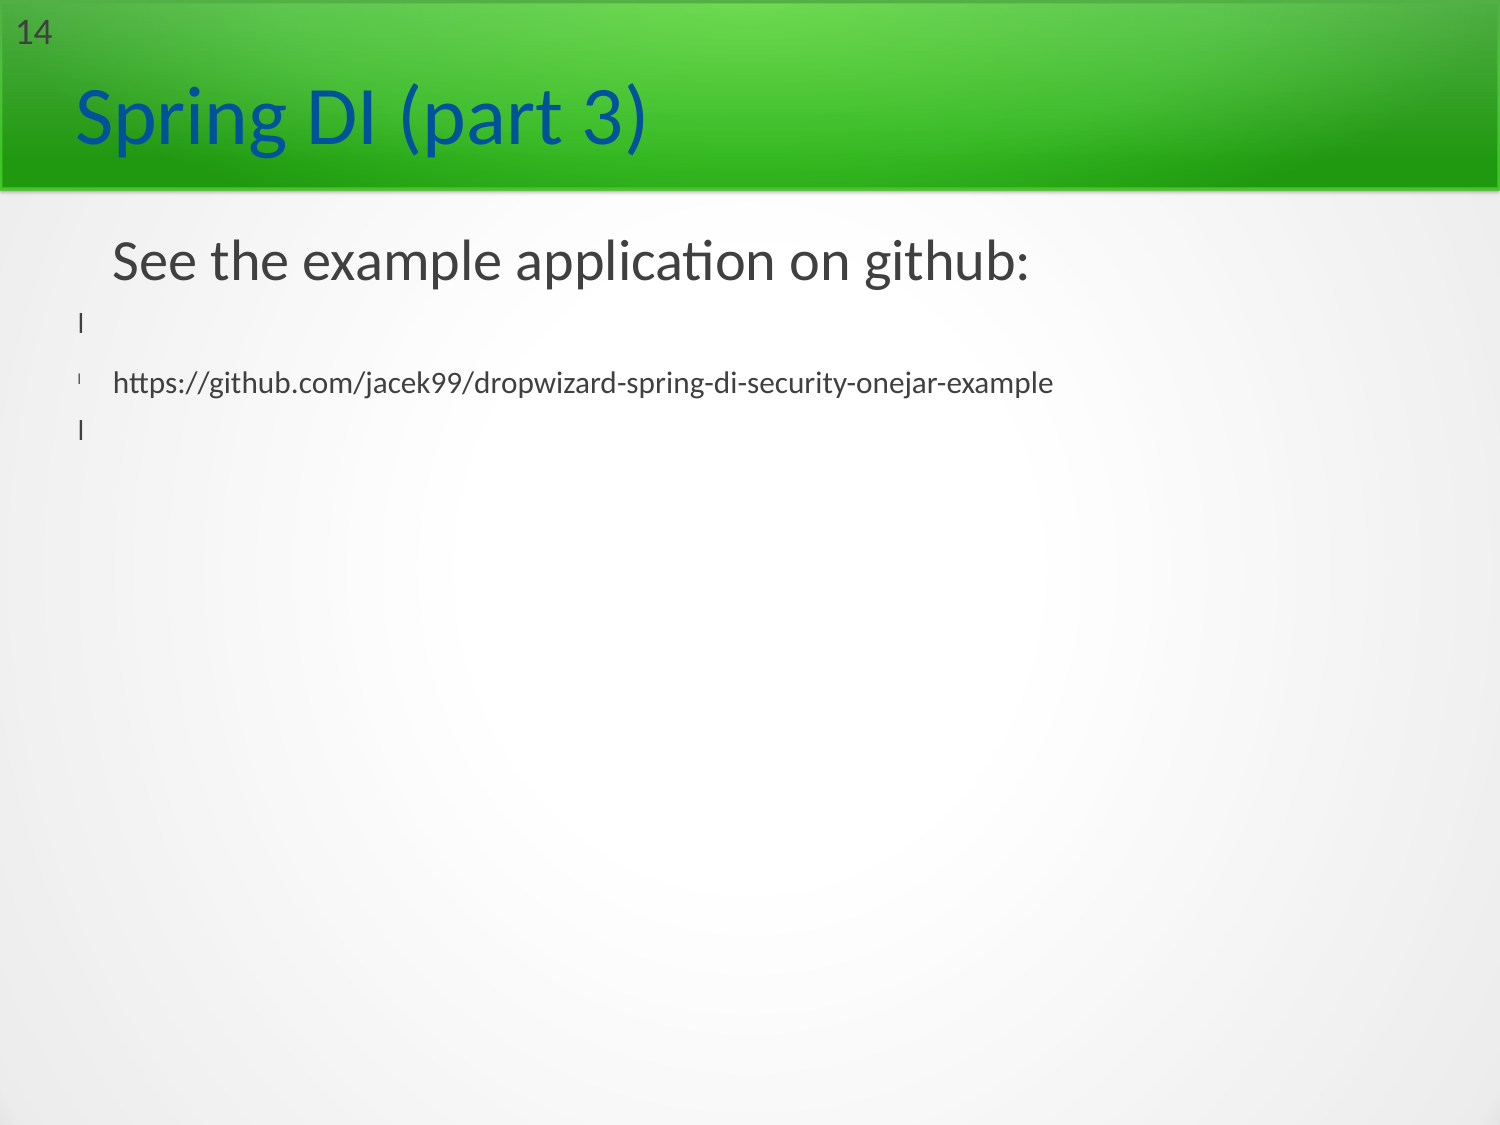

Spring DI (part 3)
See the example application on github:
https://github.com/jacek99/dropwizard-spring-di-security-onejar-example